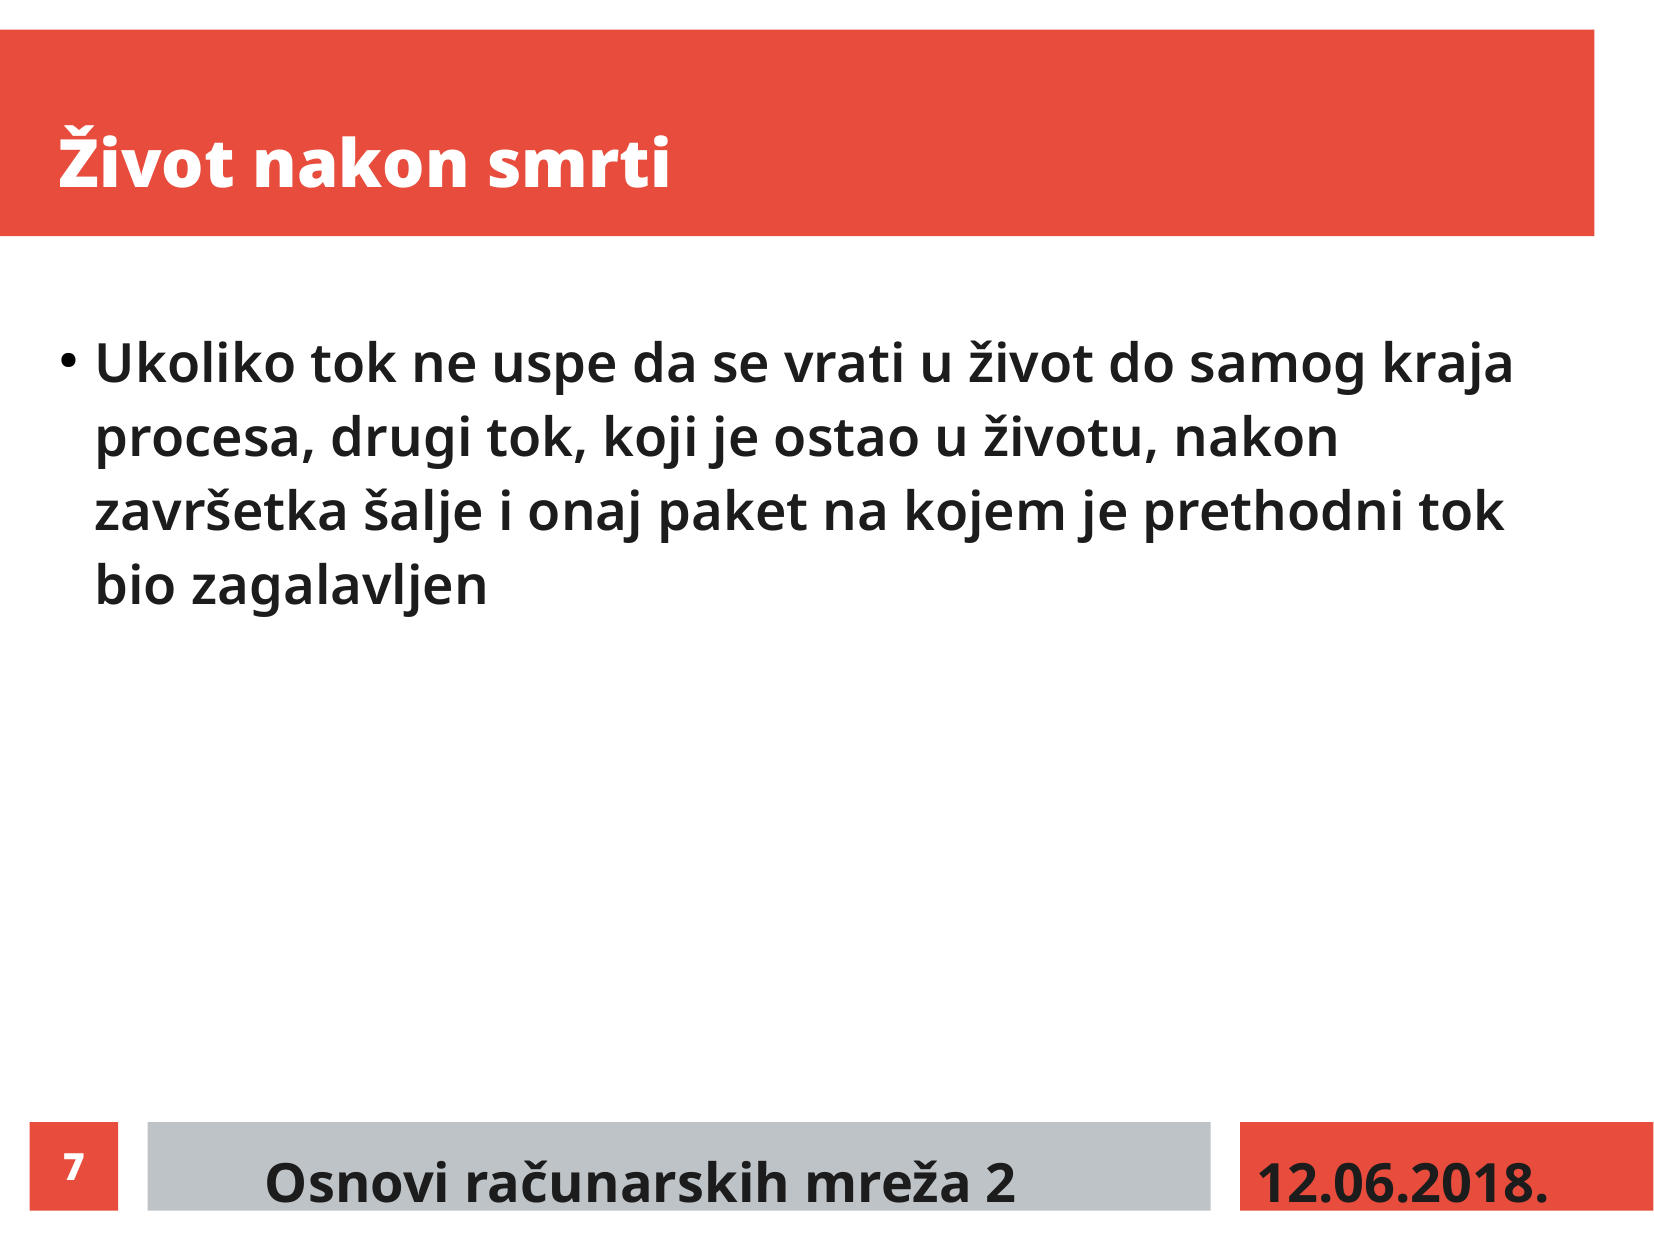

# Život nakon smrti
Ukoliko tok ne uspe da se vrati u život do samog kraja procesa, drugi tok, koji je ostao u životu, nakon završetka šalje i onaj paket na kojem je prethodni tok bio zagalavljen
7
Osnovi računarskih mreža 2
12.06.2018.